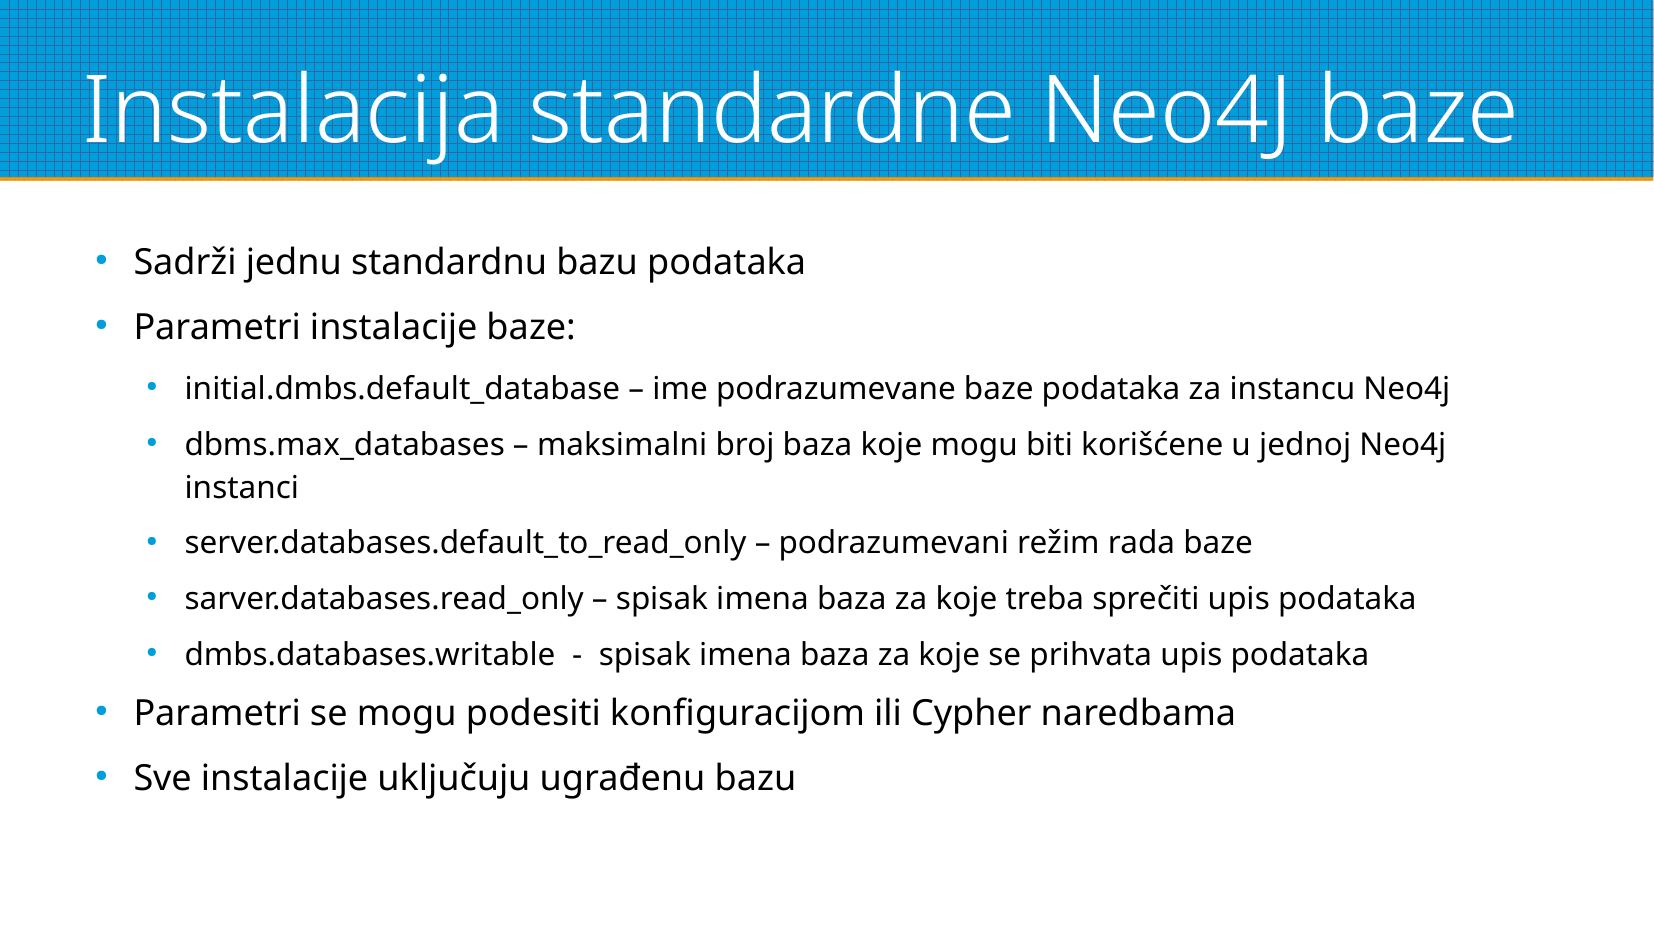

# Instalacija standardne Neo4J baze
Sadrži jednu standardnu bazu podataka
Parametri instalacije baze:
initial.dmbs.default_database – ime podrazumevane baze podataka za instancu Neo4j
dbms.max_databases – maksimalni broj baza koje mogu biti korišćene u jednoj Neo4j instanci
server.databases.default_to_read_only – podrazumevani režim rada baze
sarver.databases.read_only – spisak imena baza za koje treba sprečiti upis podataka
dmbs.databases.writable - spisak imena baza za koje se prihvata upis podataka
Parametri se mogu podesiti konfiguracijom ili Cypher naredbama
Sve instalacije uključuju ugrađenu bazu